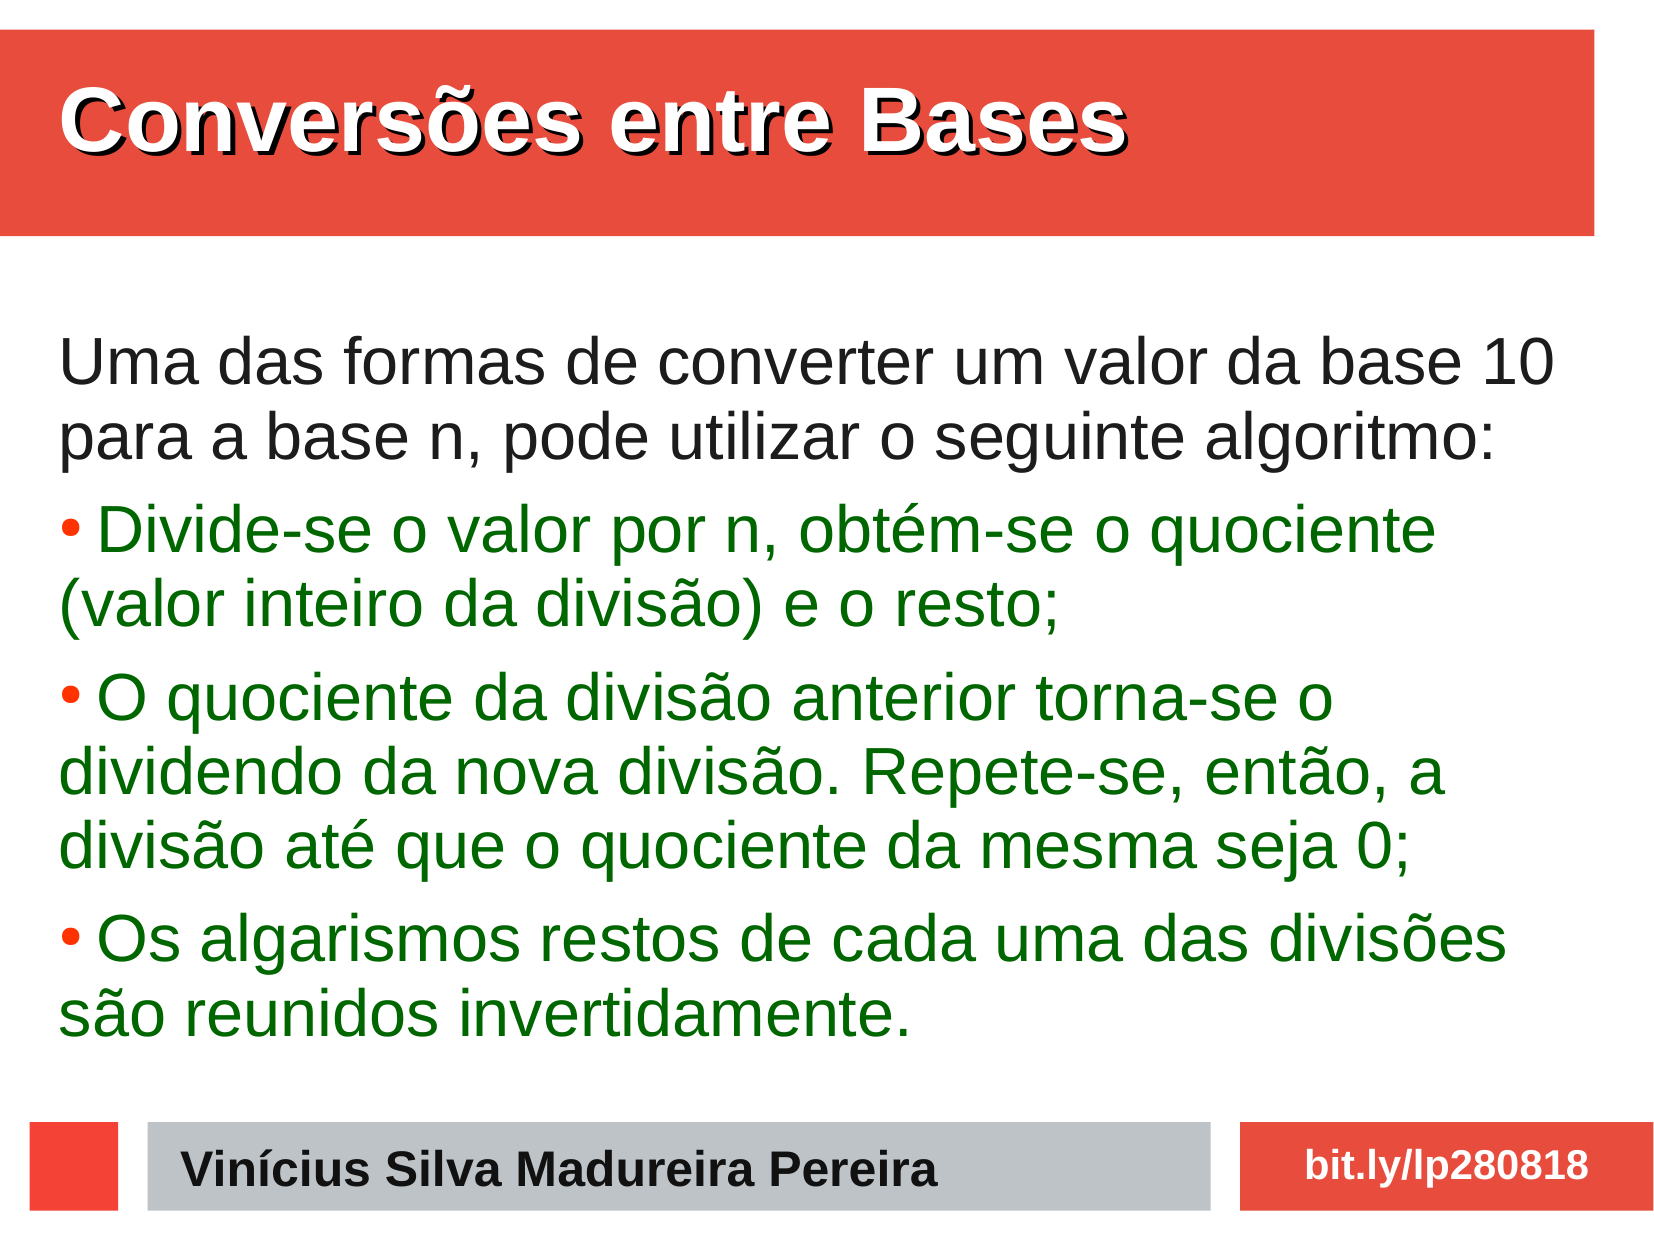

# Conversões entre Bases
Uma das formas de converter um valor da base 10 para a base n, pode utilizar o seguinte algoritmo:
 Divide-se o valor por n, obtém-se o quociente (valor inteiro da divisão) e o resto;
 O quociente da divisão anterior torna-se o dividendo da nova divisão. Repete-se, então, a divisão até que o quociente da mesma seja 0;
 Os algarismos restos de cada uma das divisões são reunidos invertidamente.
Vinícius Silva Madureira Pereira
bit.ly/lp280818